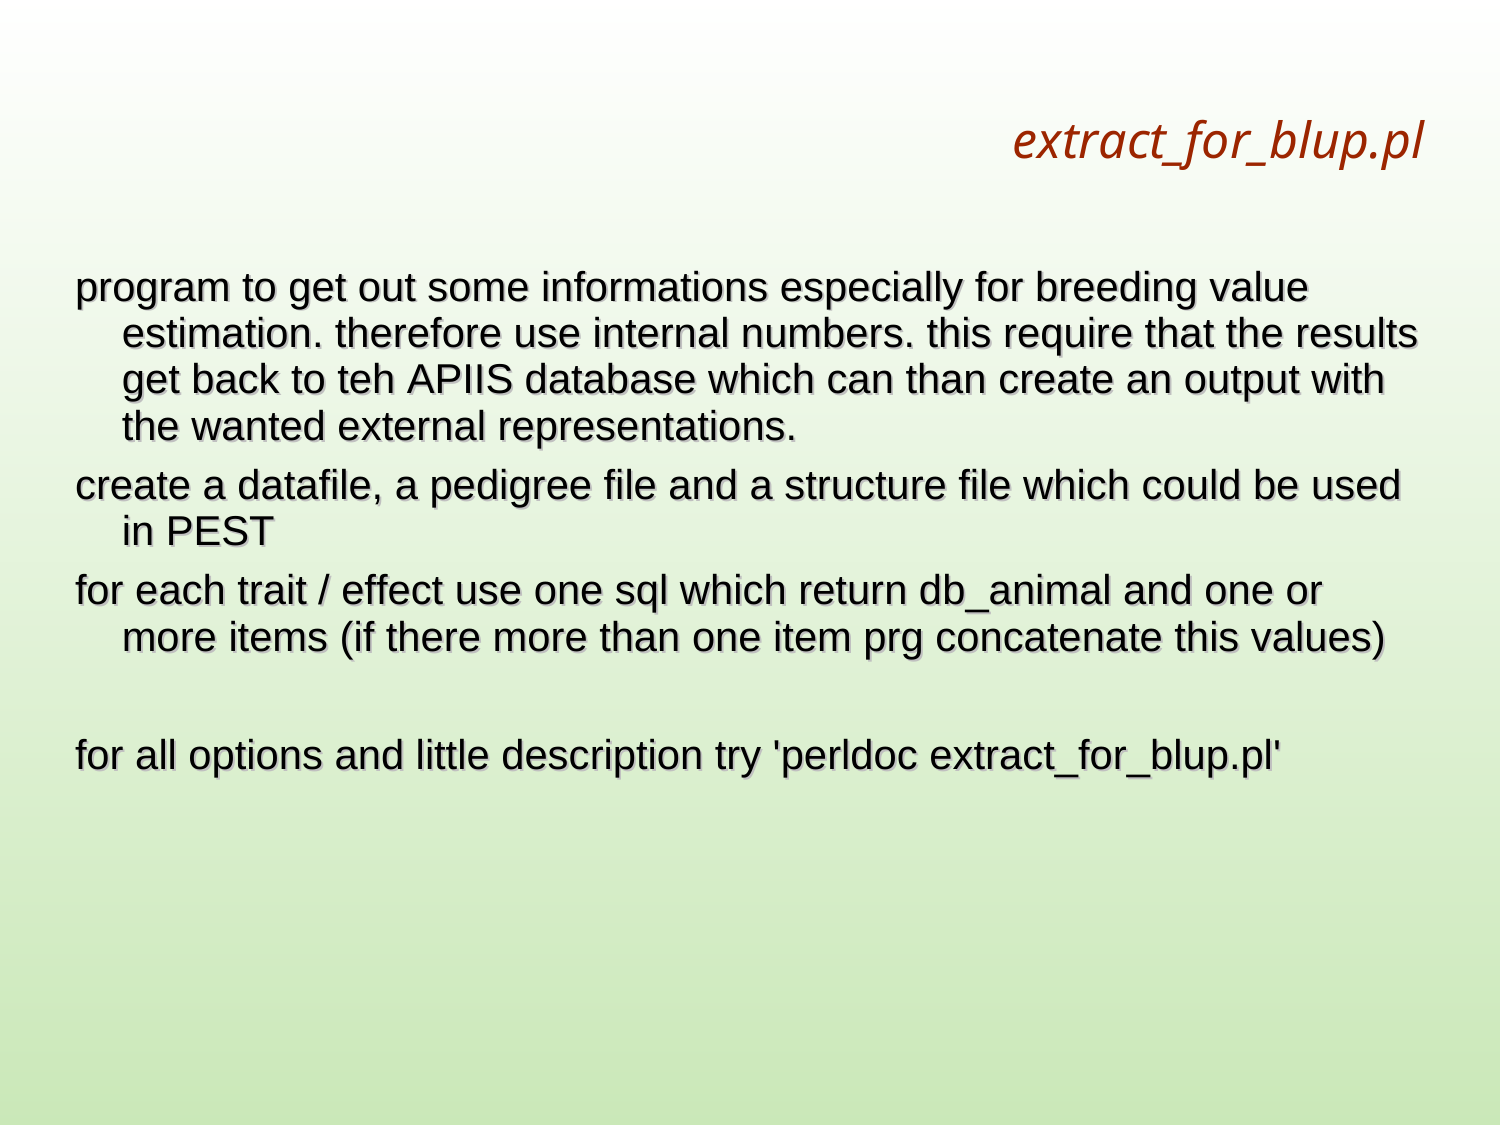

# extract_for_blup.pl
program to get out some informations especially for breeding value estimation. therefore use internal numbers. this require that the results get back to teh APIIS database which can than create an output with the wanted external representations.
create a datafile, a pedigree file and a structure file which could be used in PEST
for each trait / effect use one sql which return db_animal and one or more items (if there more than one item prg concatenate this values)
for all options and little description try 'perldoc extract_for_blup.pl'